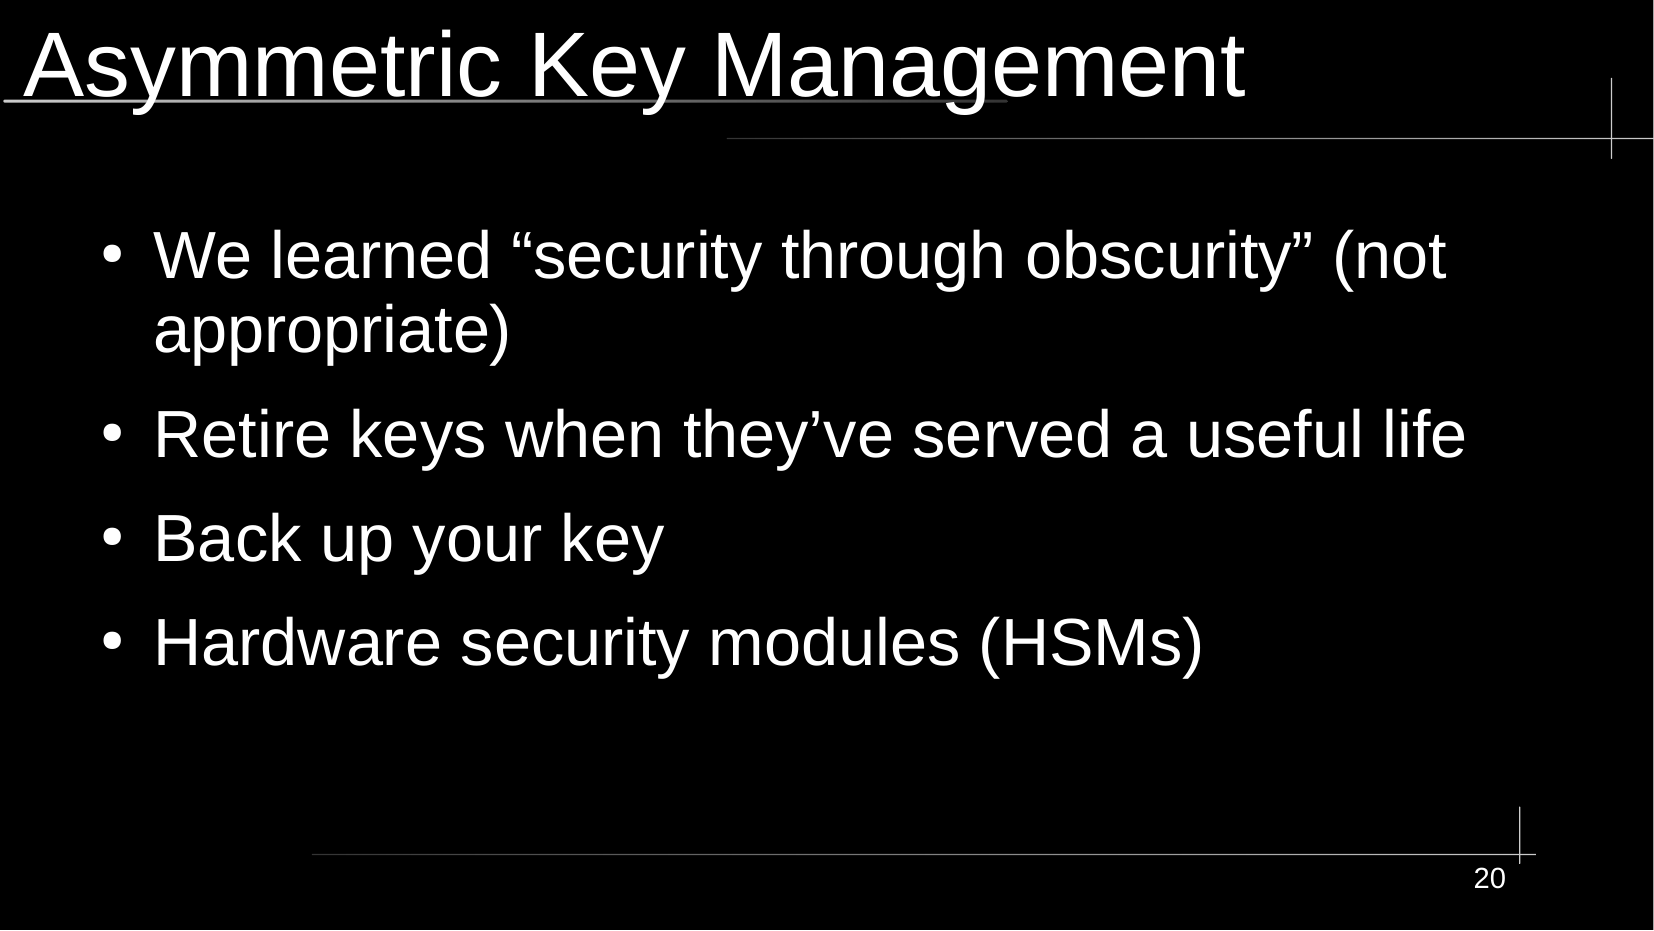

# Asymmetric Key Management
We learned “security through obscurity” (not appropriate)
Retire keys when they’ve served a useful life
Back up your key
Hardware security modules (HSMs)
20